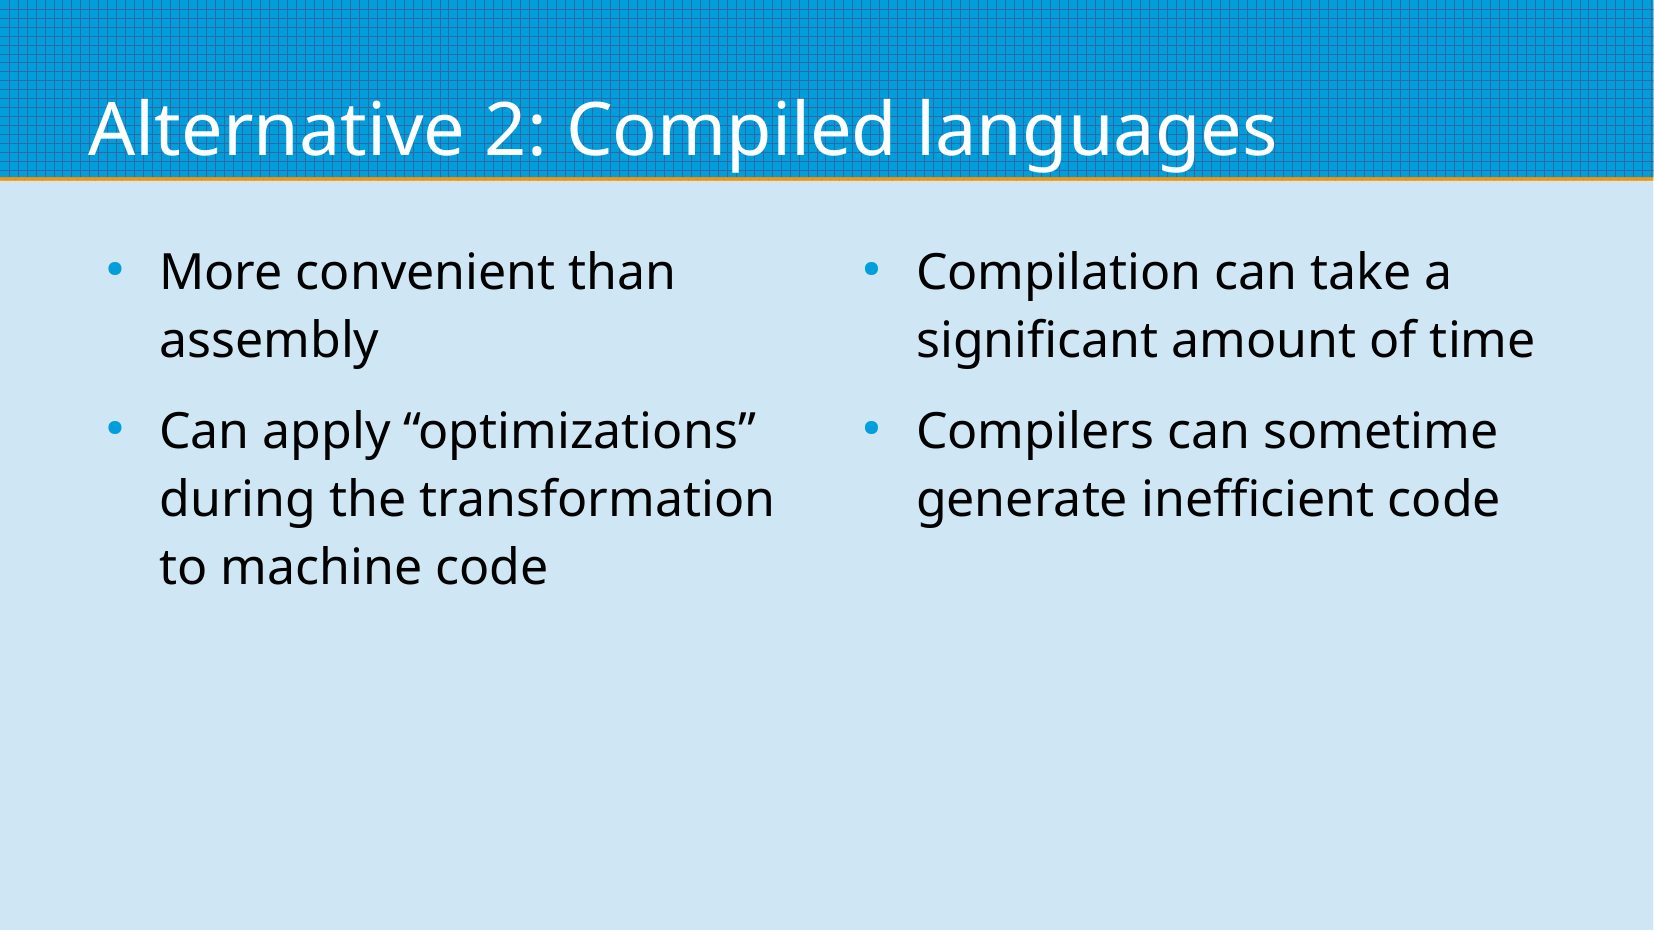

# Alternative 2: Compiled languages
More convenient than assembly
Can apply “optimizations” during the transformation to machine code
Compilation can take a significant amount of time
Compilers can sometime generate inefficient code